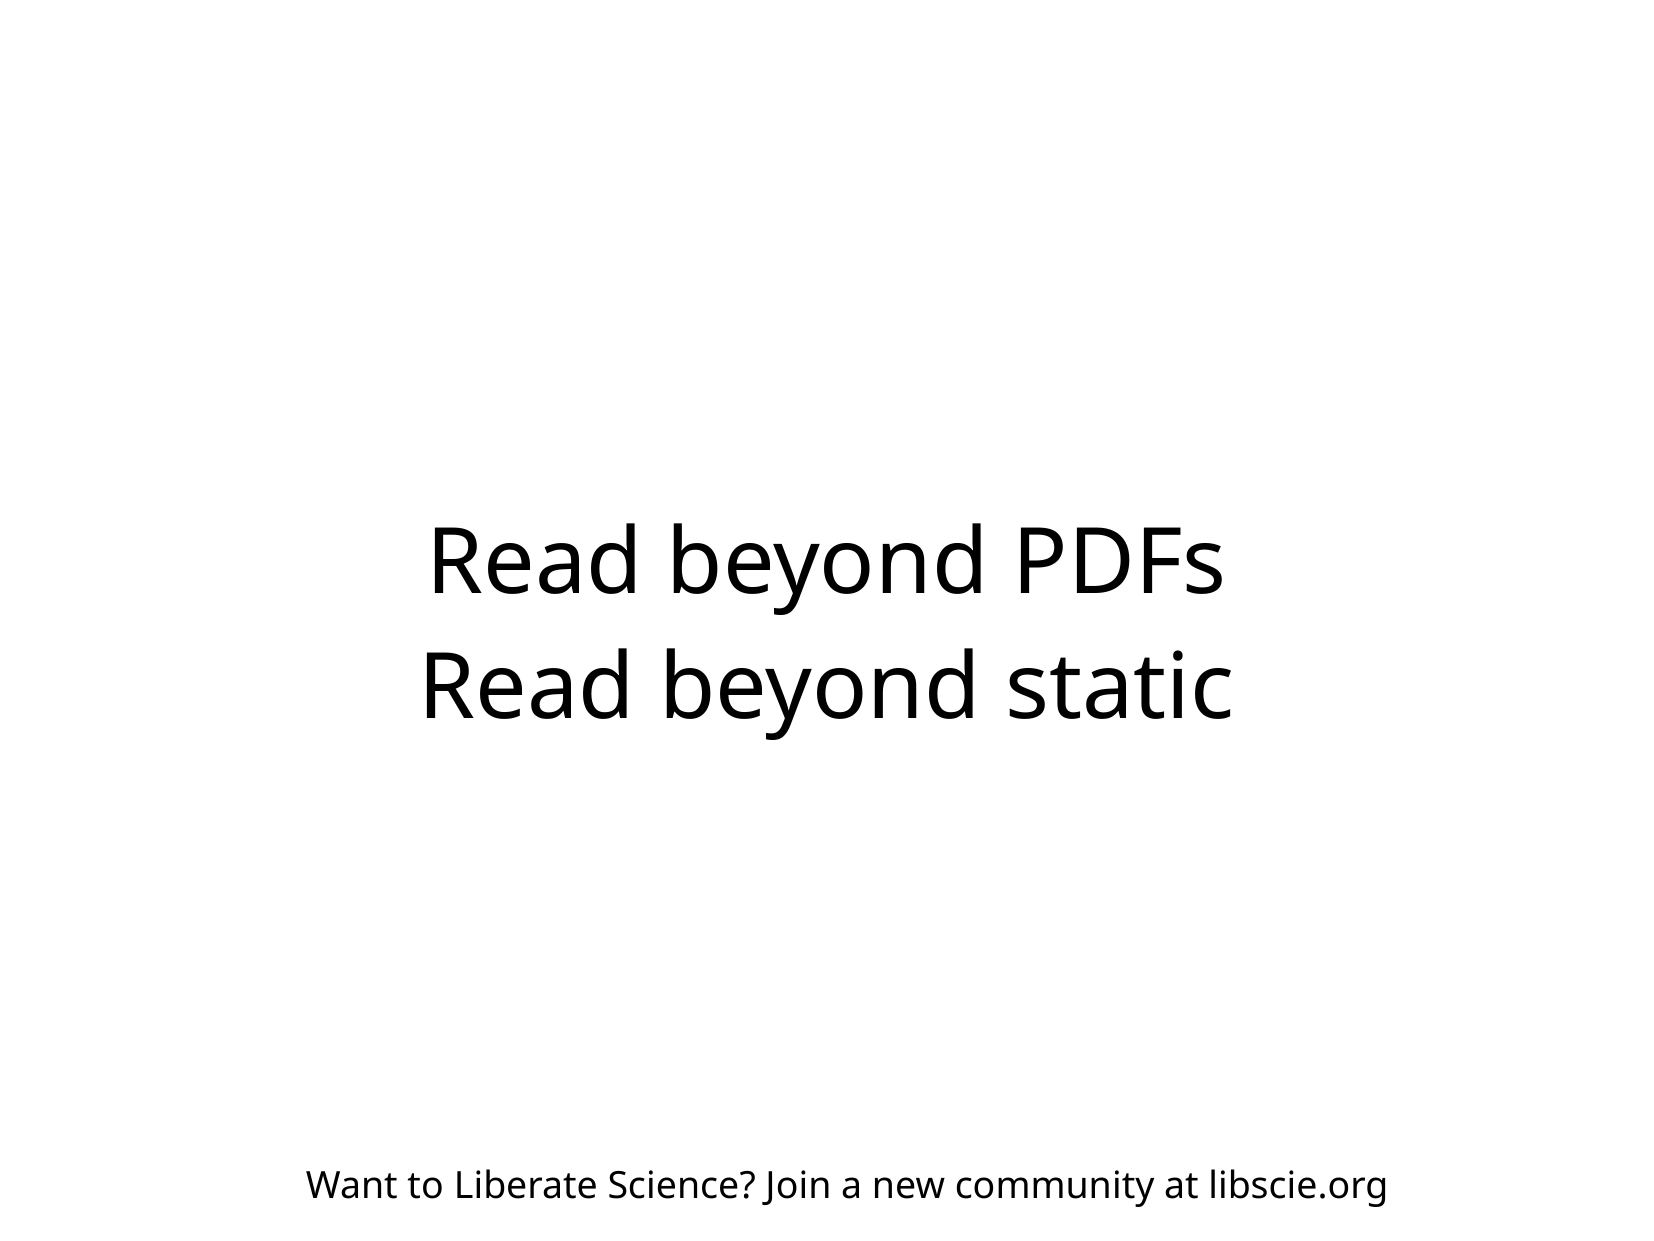

# Read beyond PDFs Read beyond static